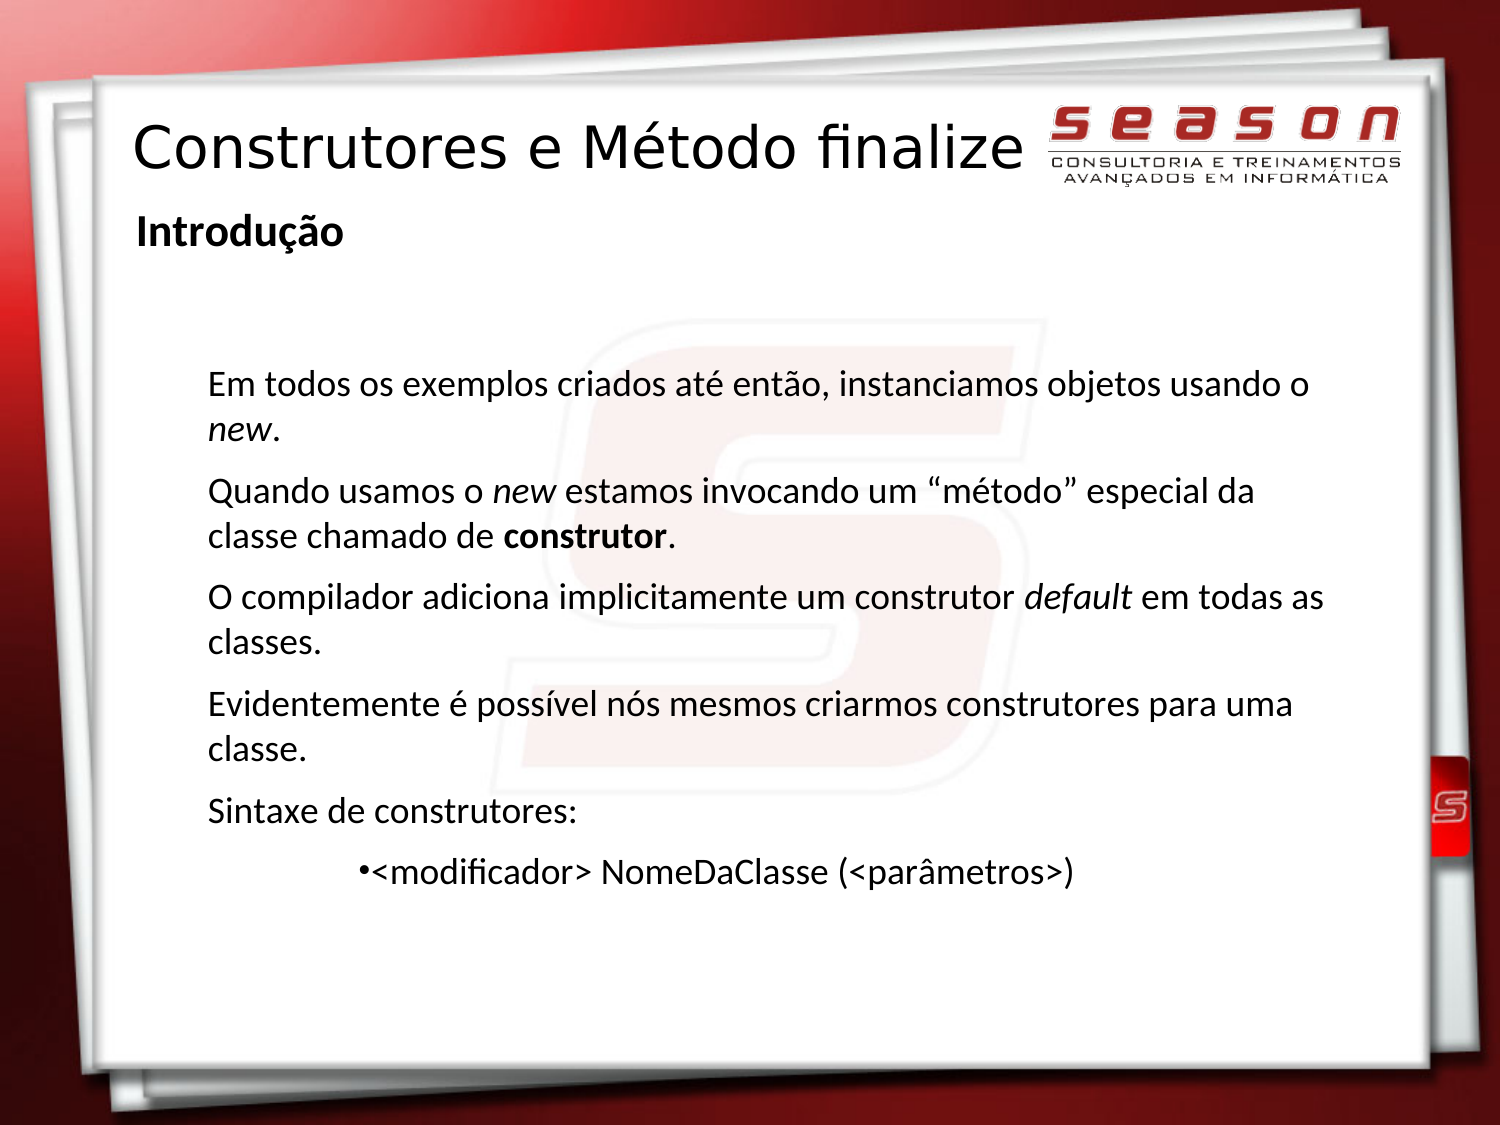

# Construtores e Método finalize
Introdução
Em todos os exemplos criados até então, instanciamos objetos usando o new.
Quando usamos o new estamos invocando um “método” especial da classe chamado de construtor.
O compilador adiciona implicitamente um construtor default em todas as classes.
Evidentemente é possível nós mesmos criarmos construtores para uma classe.
Sintaxe de construtores:
<modificador> NomeDaClasse (<parâmetros>)